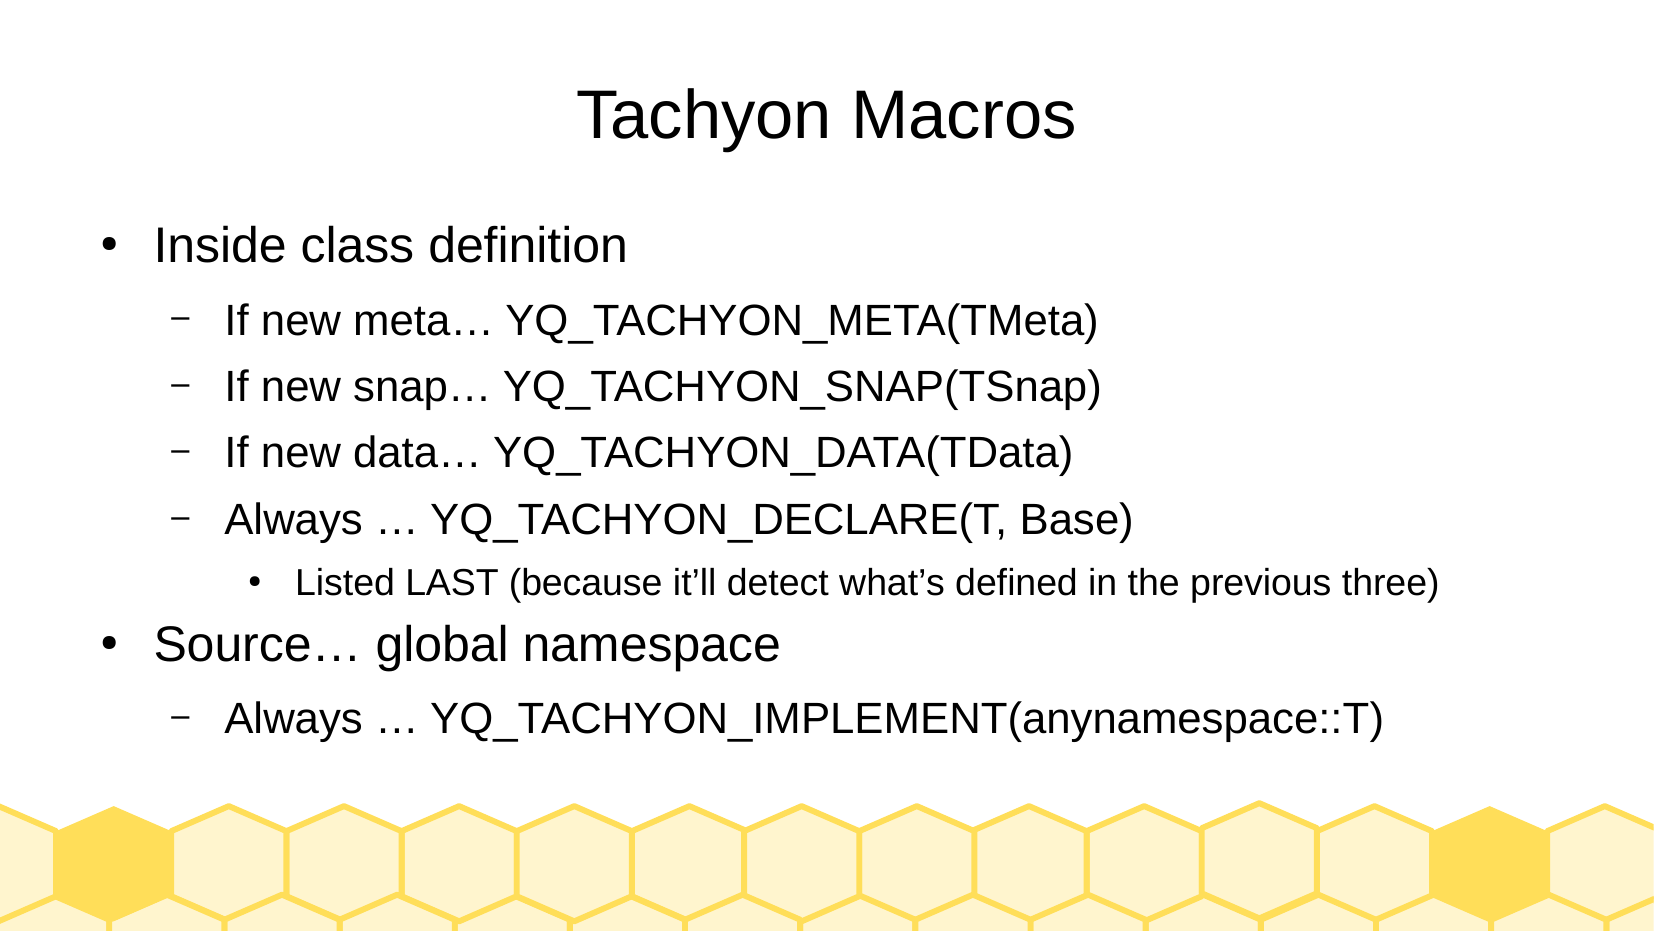

# Tachyon Macros
Inside class definition
If new meta… YQ_TACHYON_META(TMeta)
If new snap… YQ_TACHYON_SNAP(TSnap)
If new data… YQ_TACHYON_DATA(TData)
Always … YQ_TACHYON_DECLARE(T, Base)
Listed LAST (because it’ll detect what’s defined in the previous three)
Source… global namespace
Always … YQ_TACHYON_IMPLEMENT(anynamespace::T)